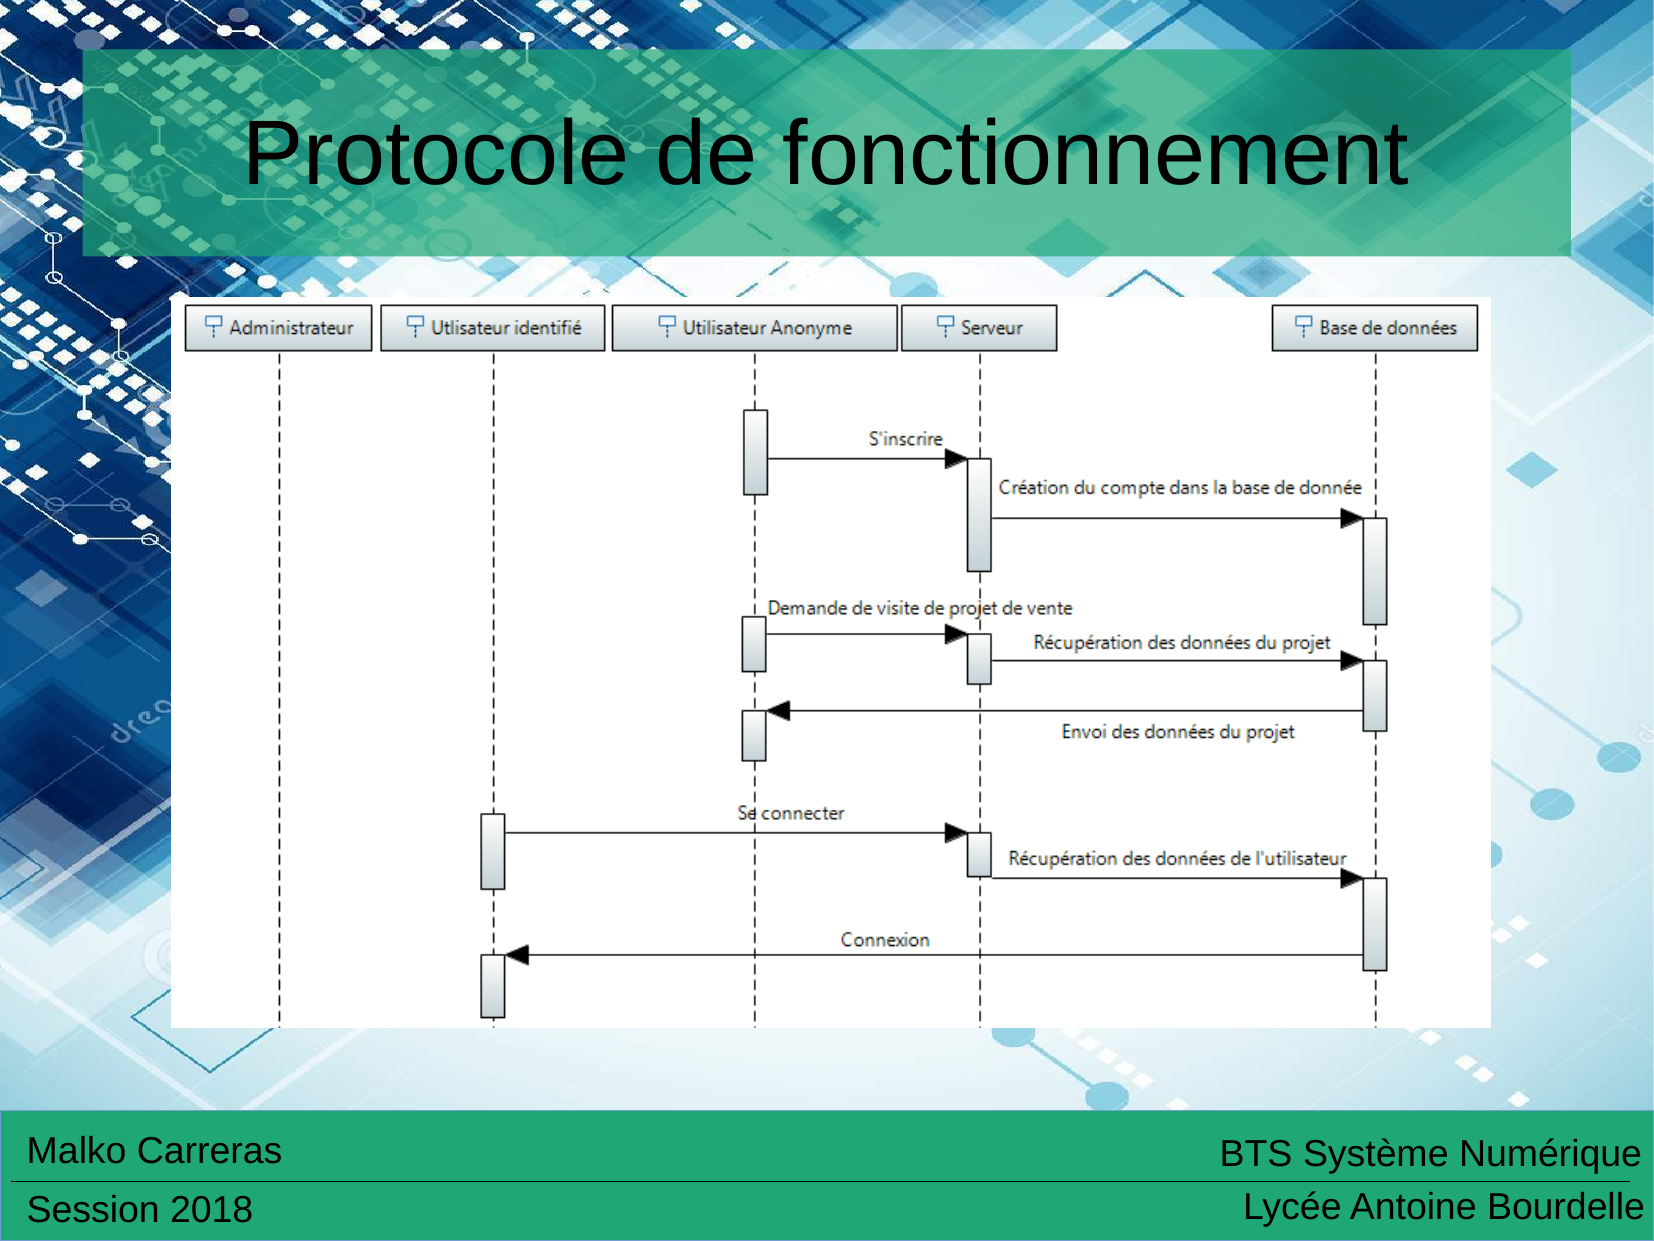

# Protocole de fonctionnement
Malko Carreras
BTS Système Numérique
Lycée Antoine Bourdelle
Session 2018